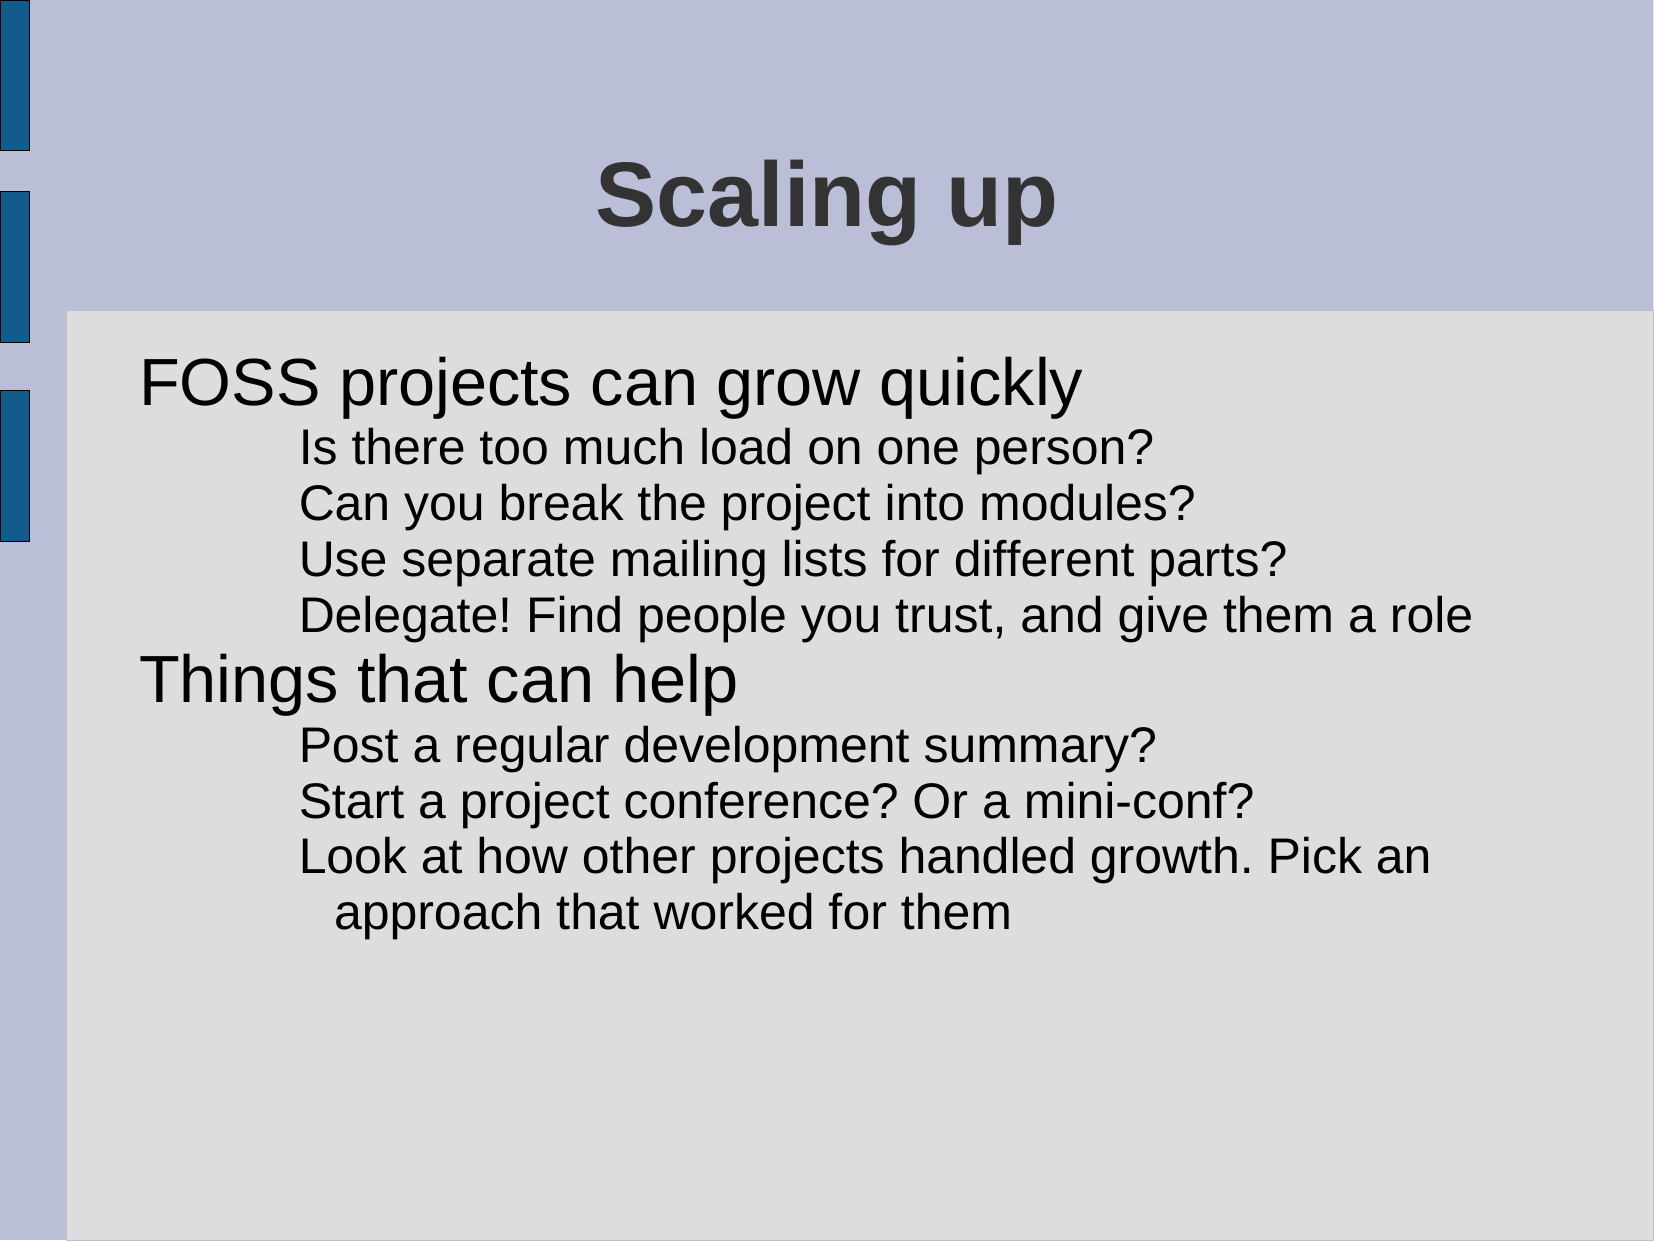

# Scaling up
FOSS projects can grow quickly
Is there too much load on one person?
Can you break the project into modules?
Use separate mailing lists for different parts?
Delegate! Find people you trust, and give them a role
Things that can help
Post a regular development summary?
Start a project conference? Or a mini-conf?
Look at how other projects handled growth. Pick an approach that worked for them